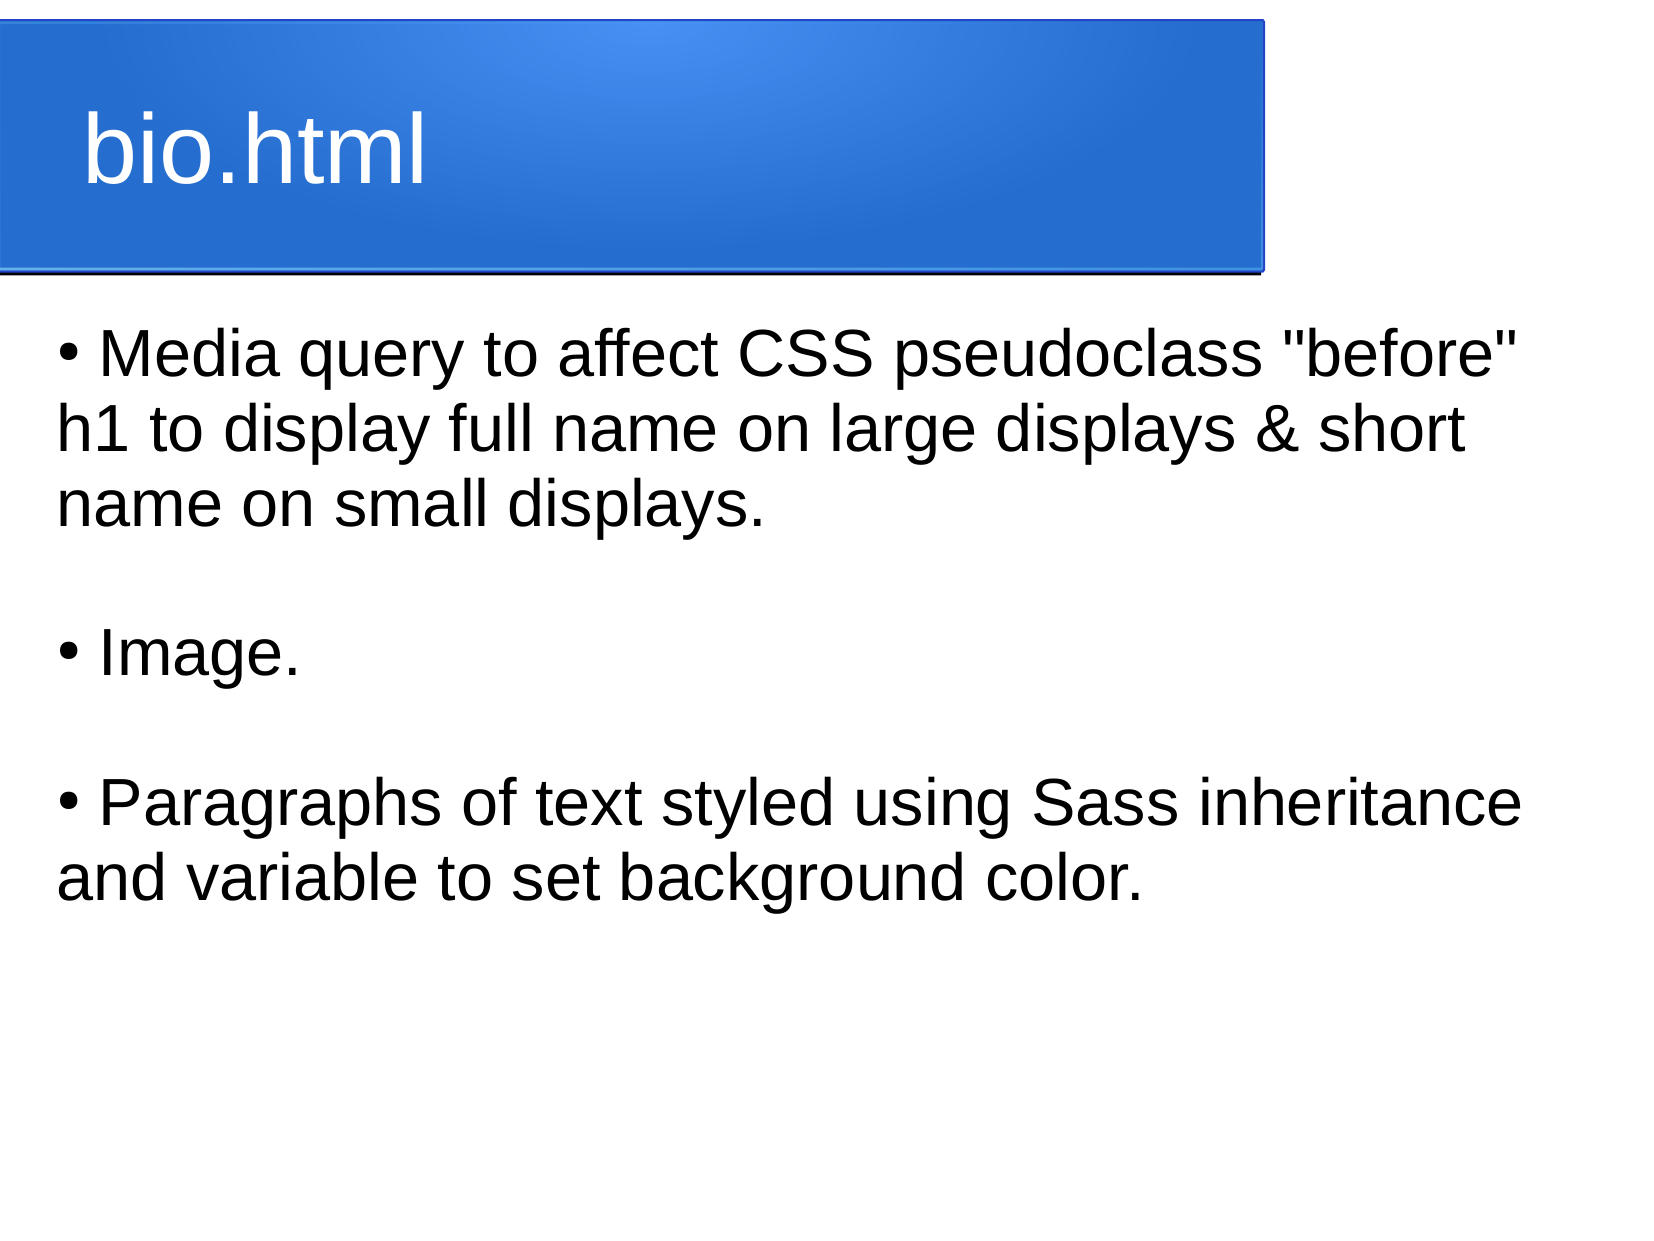

# bio.html
 Media query to affect CSS pseudoclass "before" h1 to display full name on large displays & short name on small displays.
 Image.
 Paragraphs of text styled using Sass inheritance and variable to set background color.